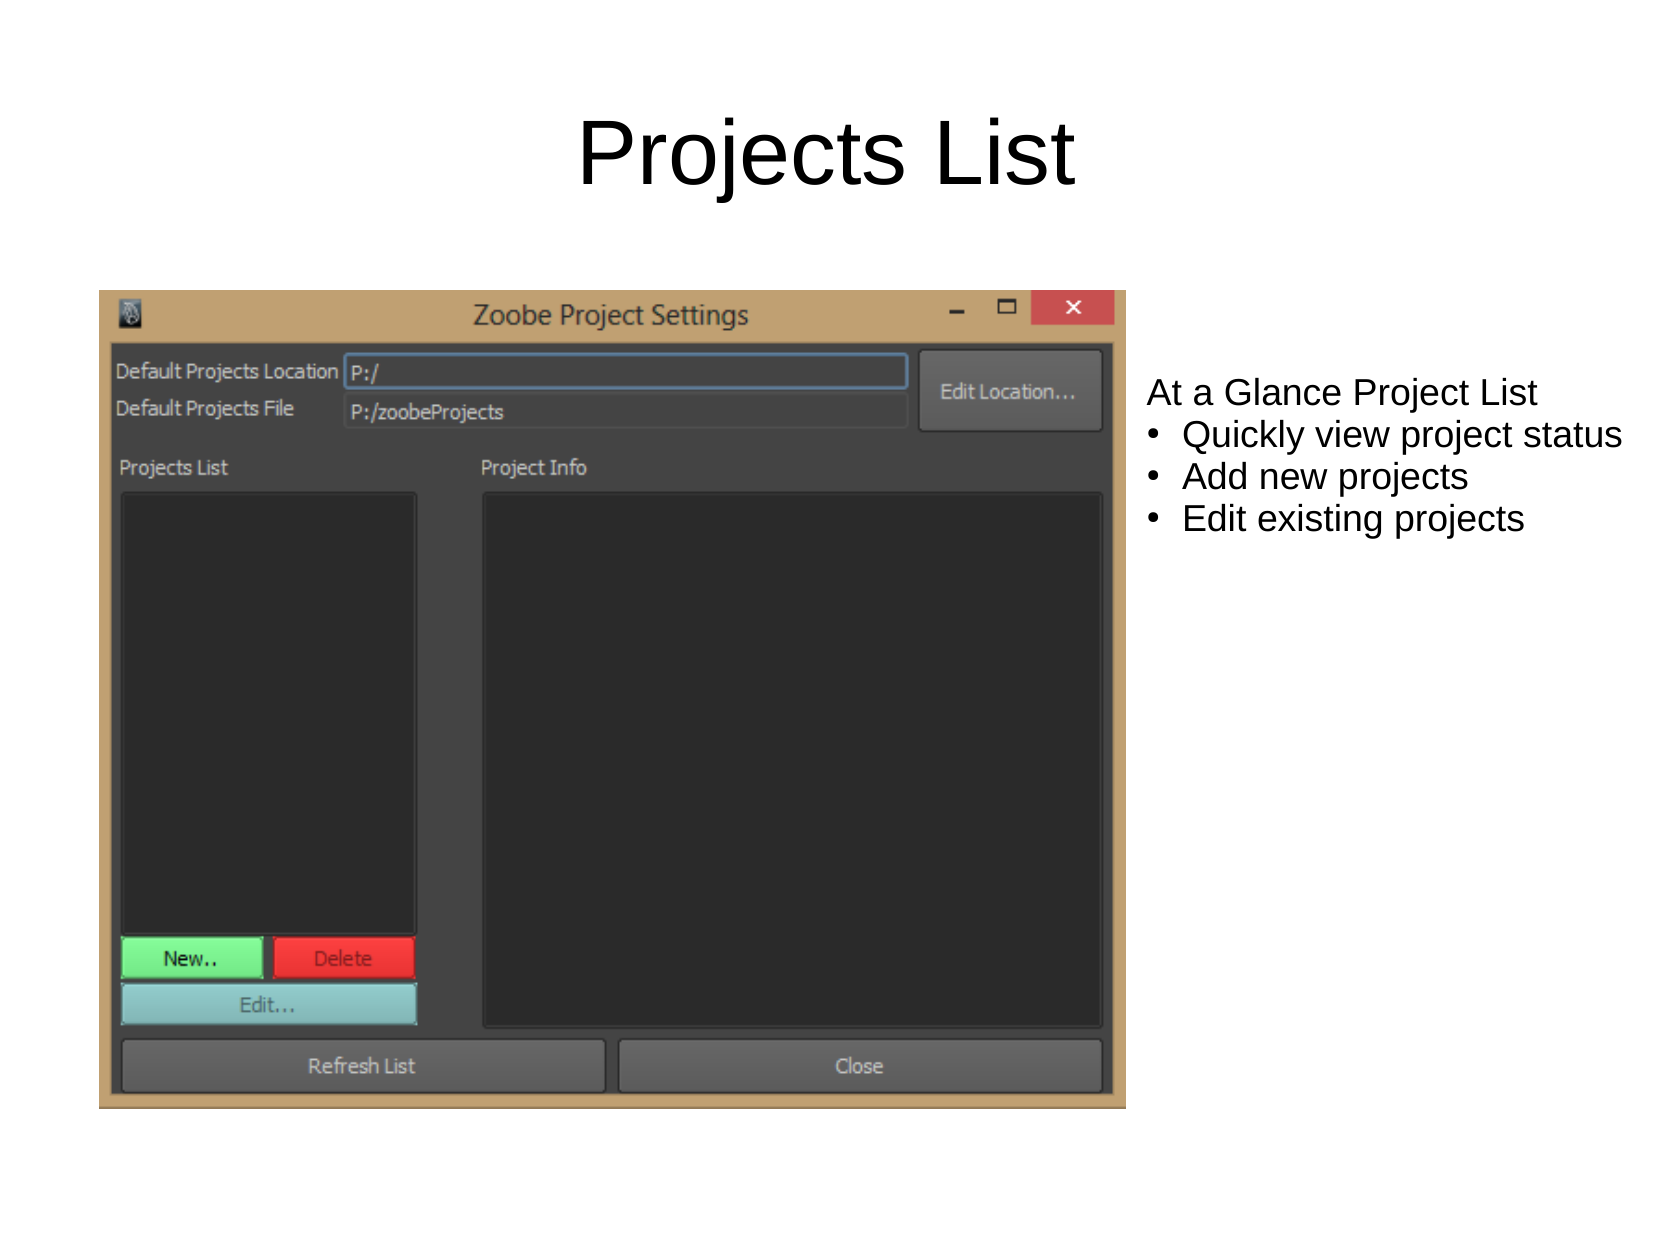

# Projects List
| At a Glance Project List Quickly view project status Add new projects Edit existing projects |
| --- |